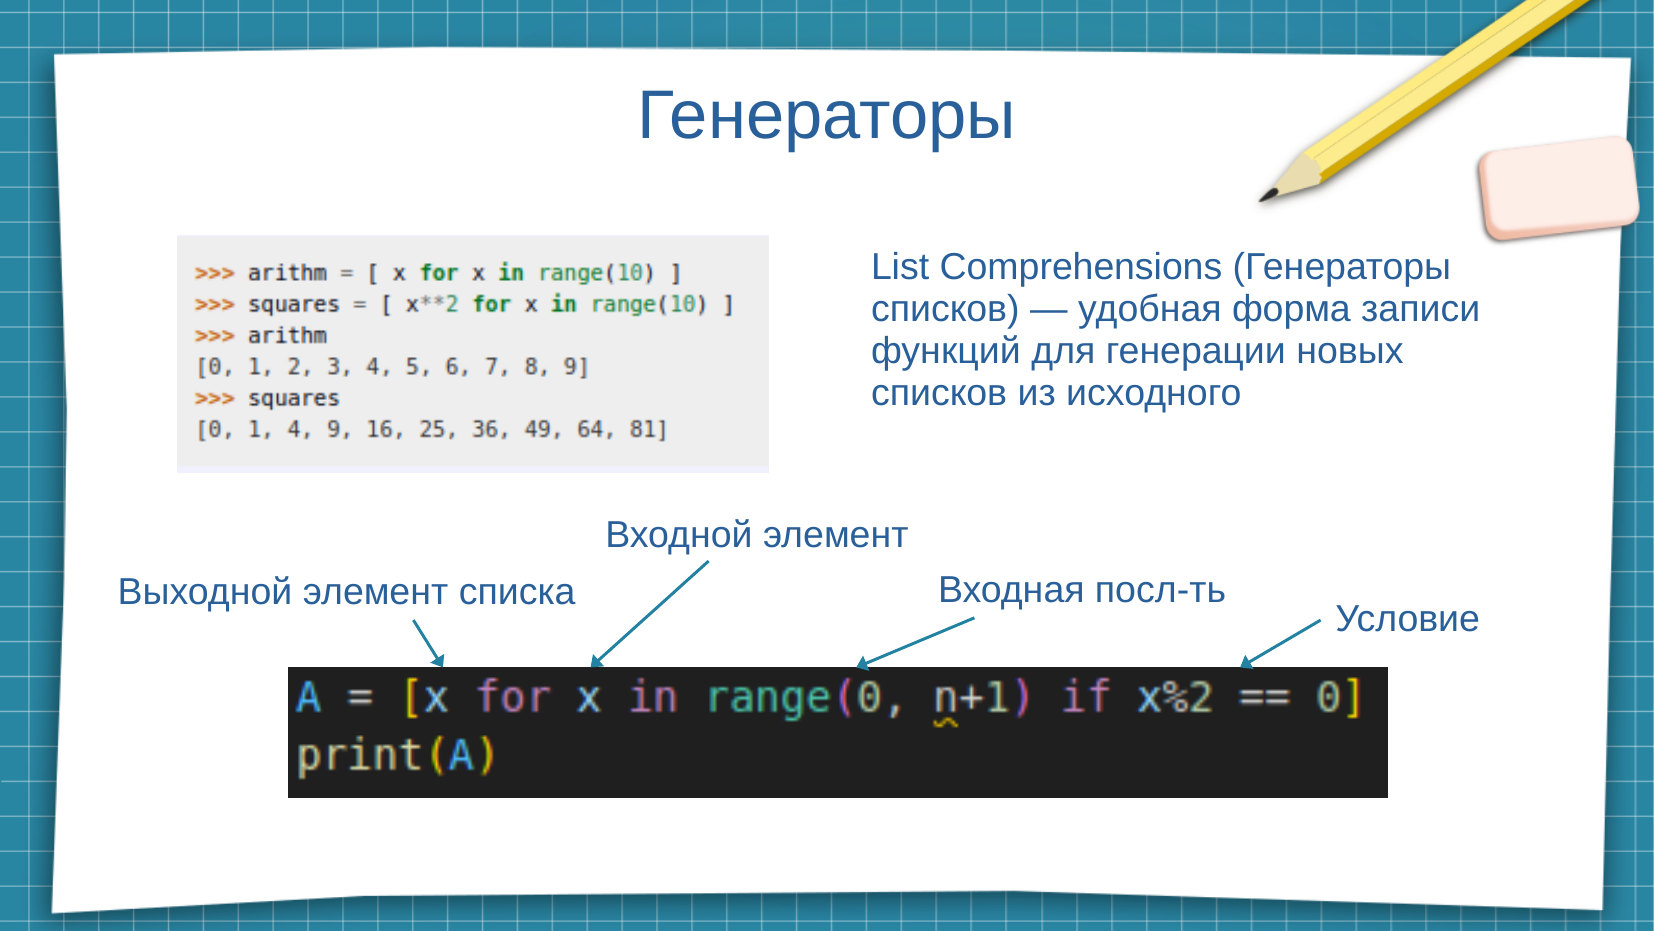

# Генераторы
List Comprehensions (Генераторы списков) — удобная форма записи функций для генерации новых списков из исходного
Входной элемент
Входная посл-ть
Выходной элемент списка
Условие